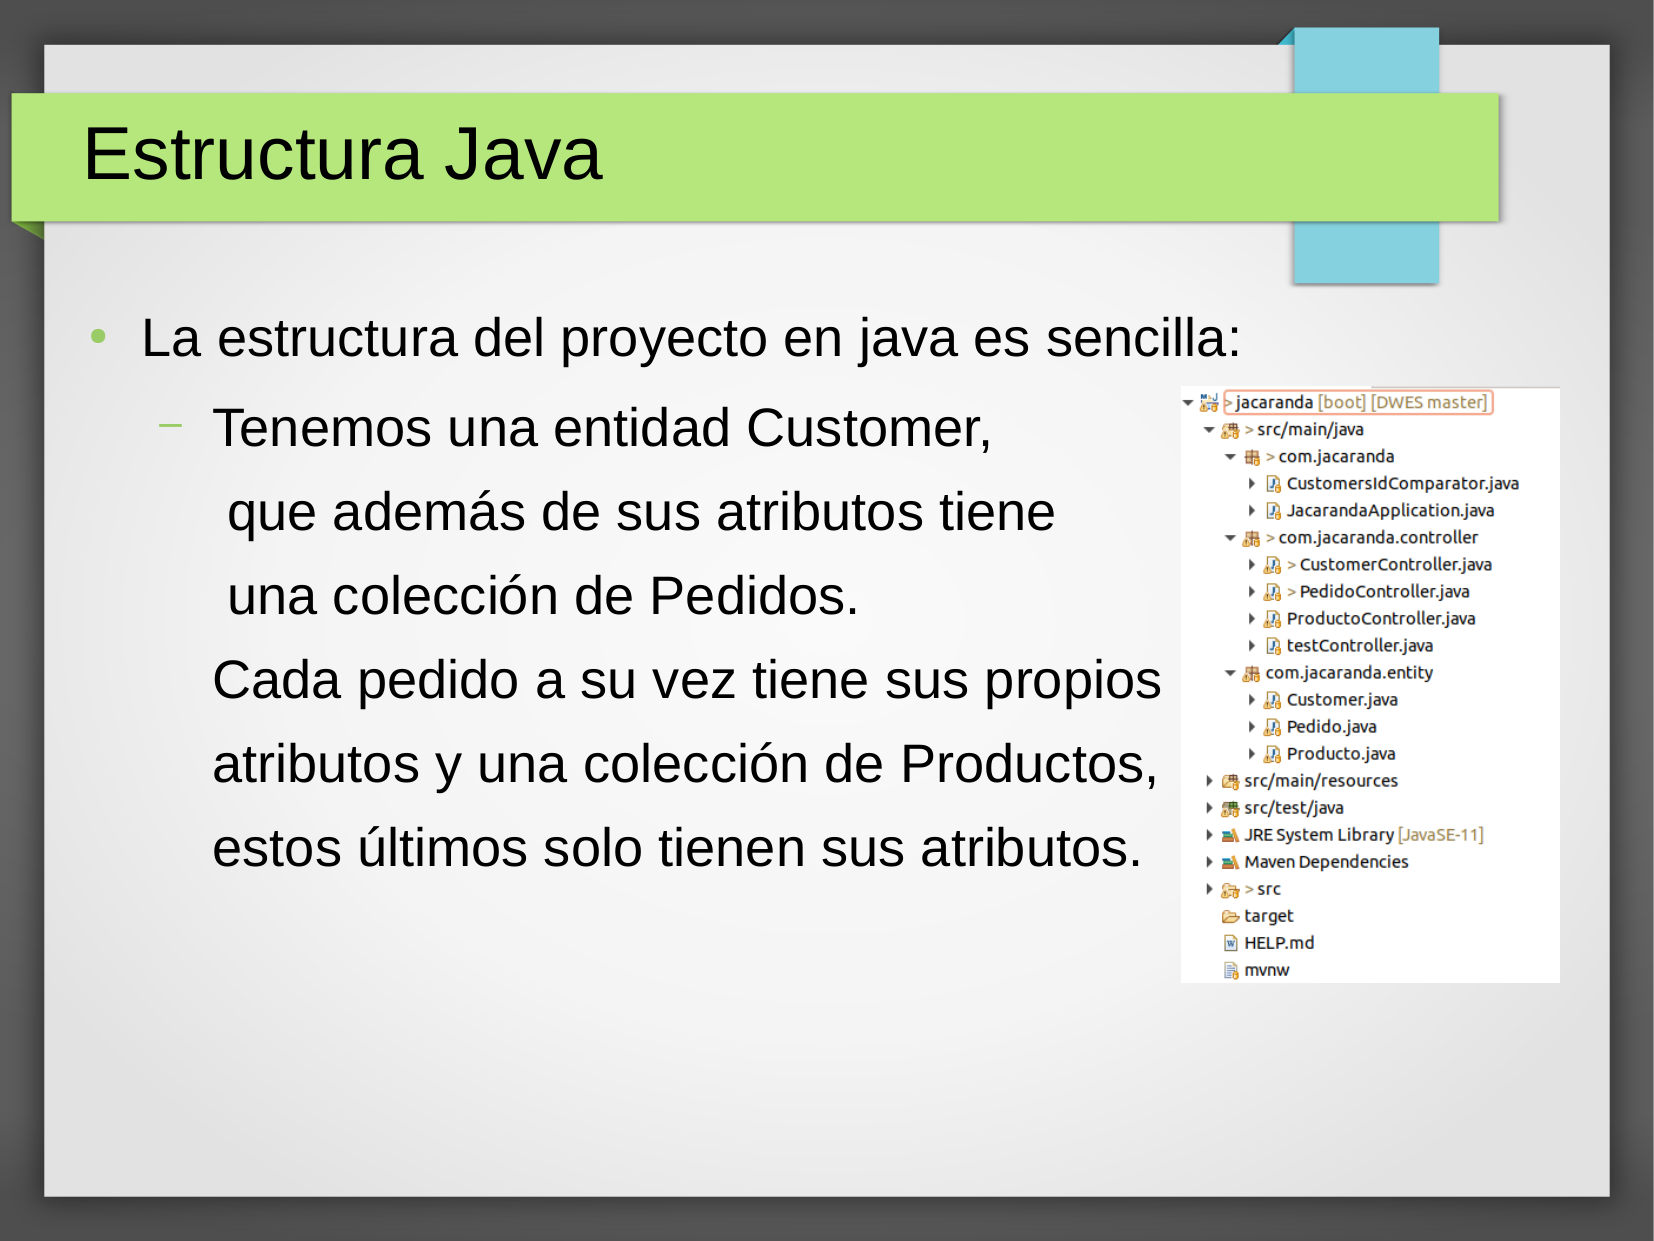

# Estructura Java
La estructura del proyecto en java es sencilla:
Tenemos una entidad Customer,
 que además de sus atributos tiene
 una colección de Pedidos.
Cada pedido a su vez tiene sus propios
atributos y una colección de Productos,
estos últimos solo tienen sus atributos.